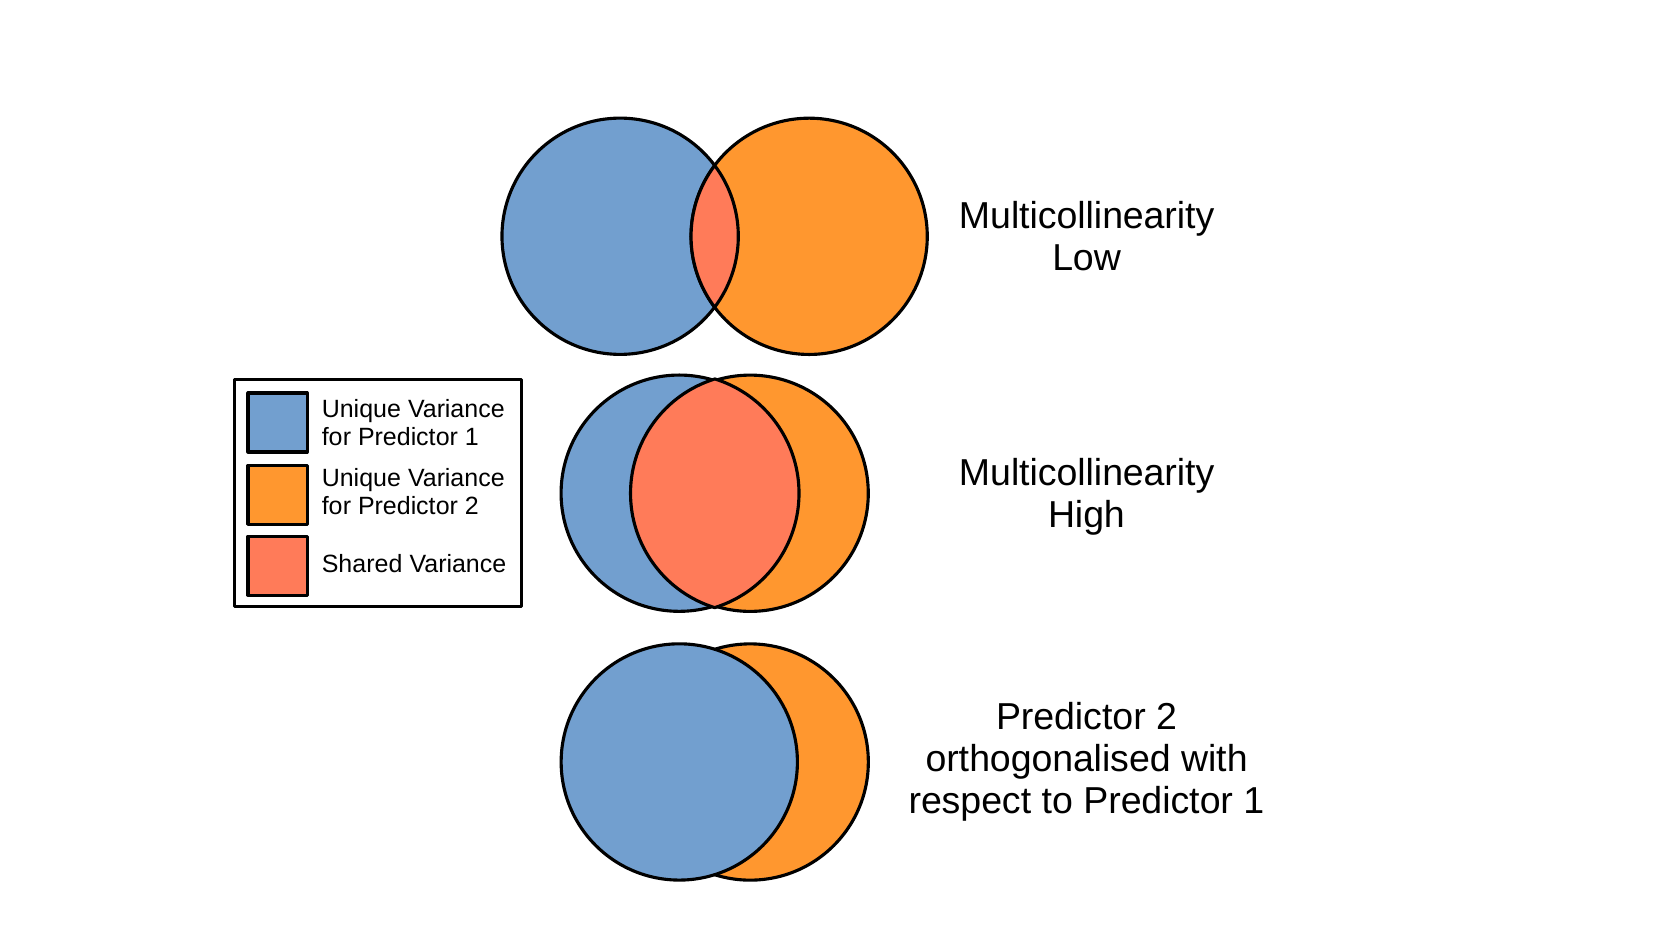

Multicollinearity Low
Unique Variance for Predictor 1
Unique Variance for Predictor 2
Shared Variance
Multicollinearity High
Predictor 2 orthogonalised with respect to Predictor 1